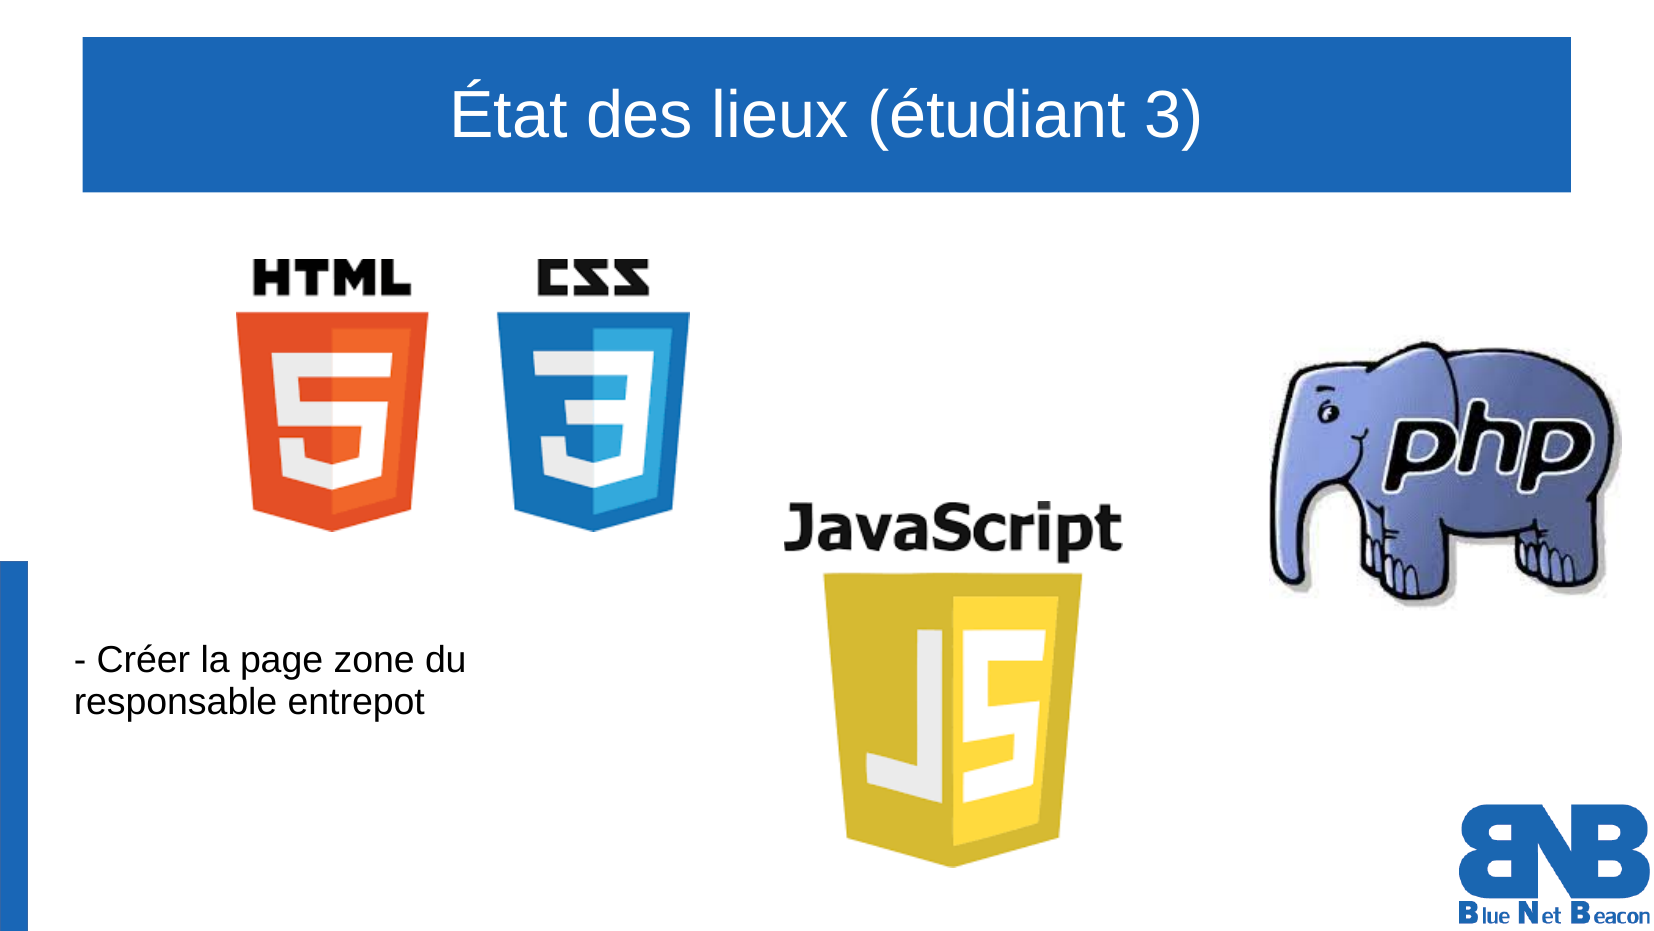

# État des lieux (étudiant 3)
- Créer la page zone du responsable entrepot